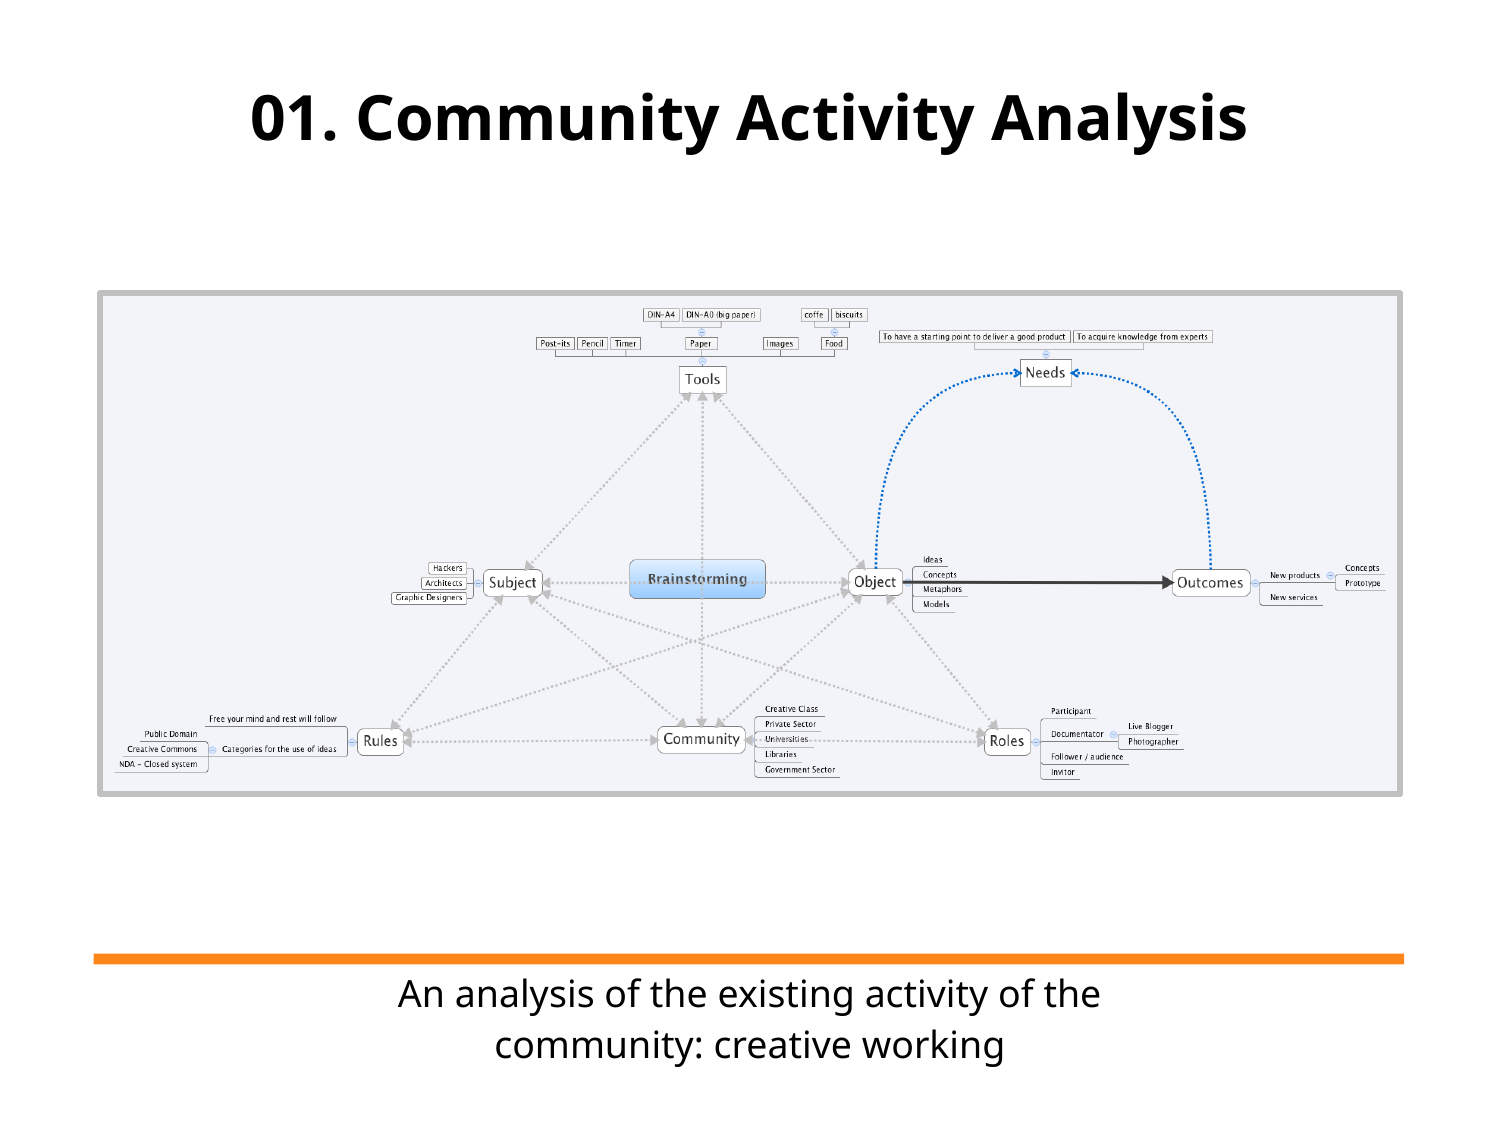

# 01. Community Activity Analysis
An analysis of the existing activity of the community: creative working